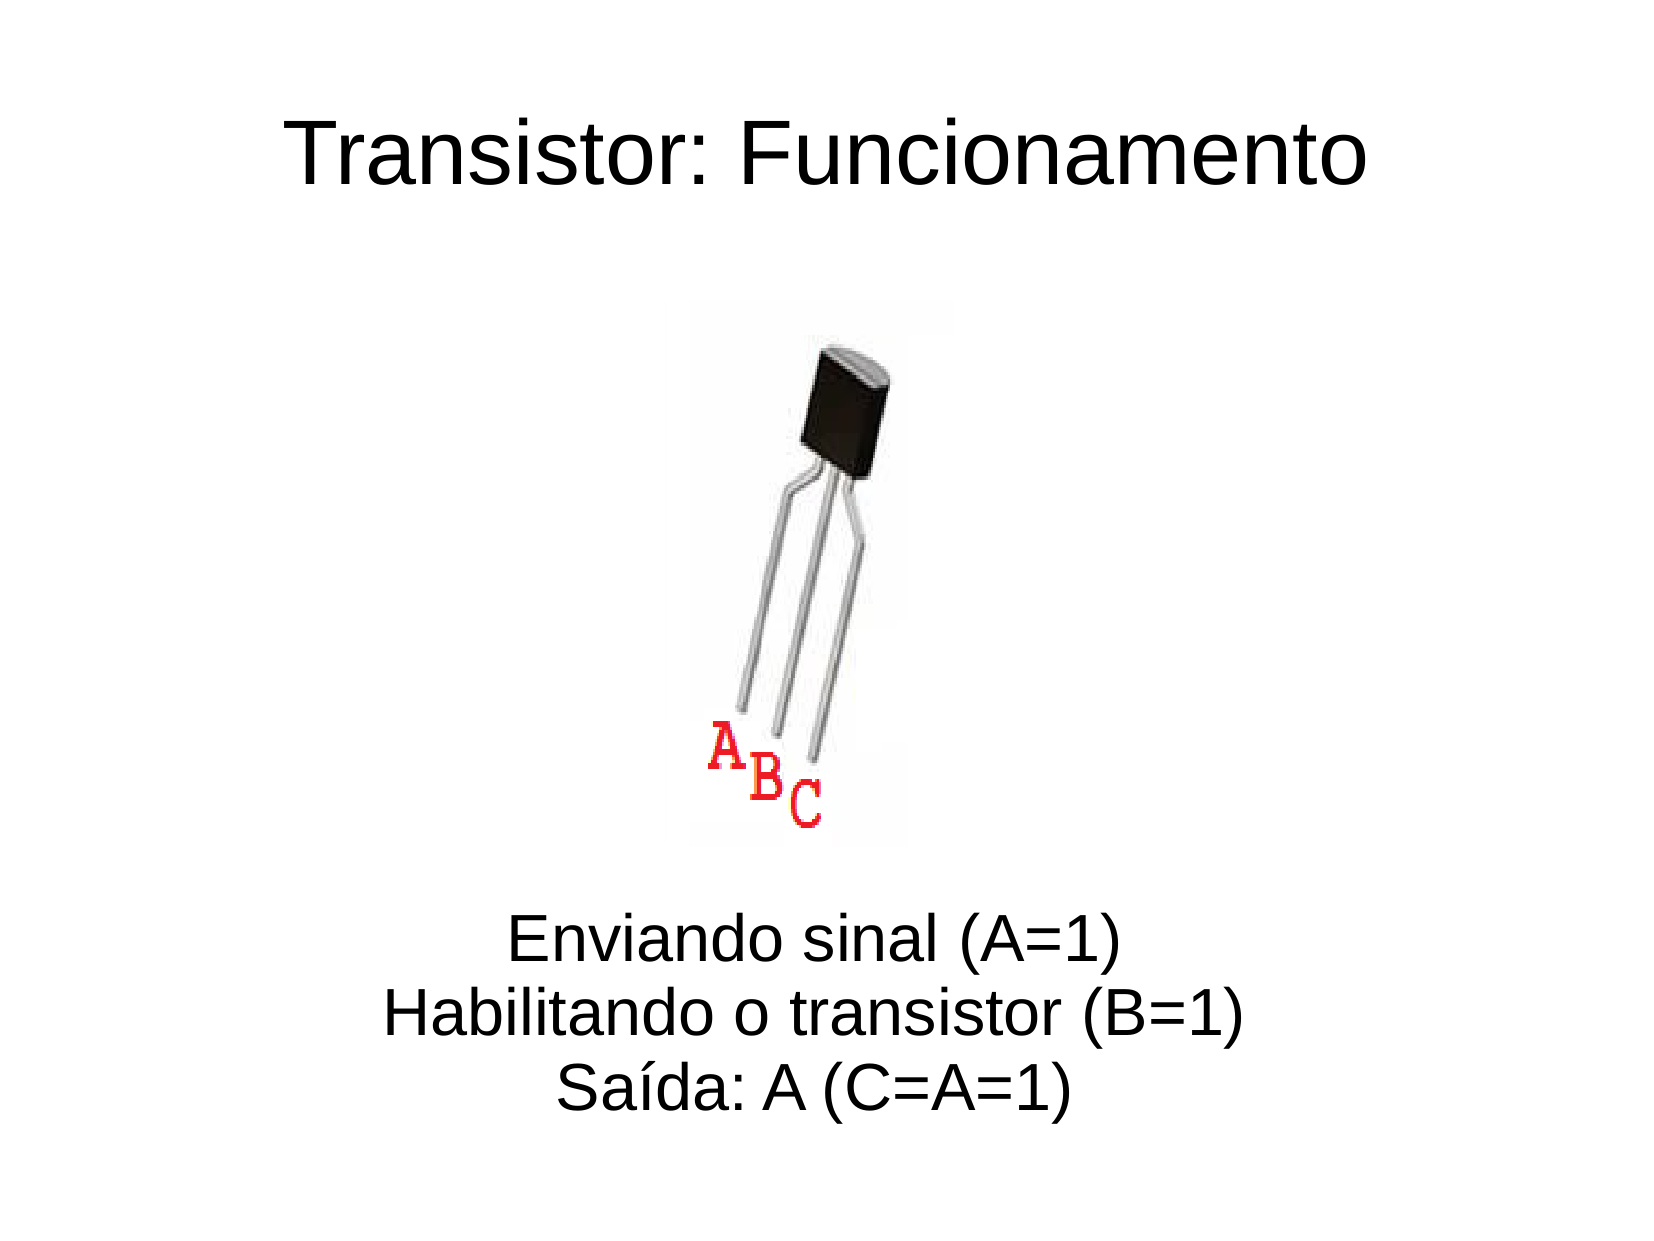

# Transistor: Funcionamento
Enviando sinal (A=1)
Habilitando o transistor (B=1)
Saída: A (C=A=1)